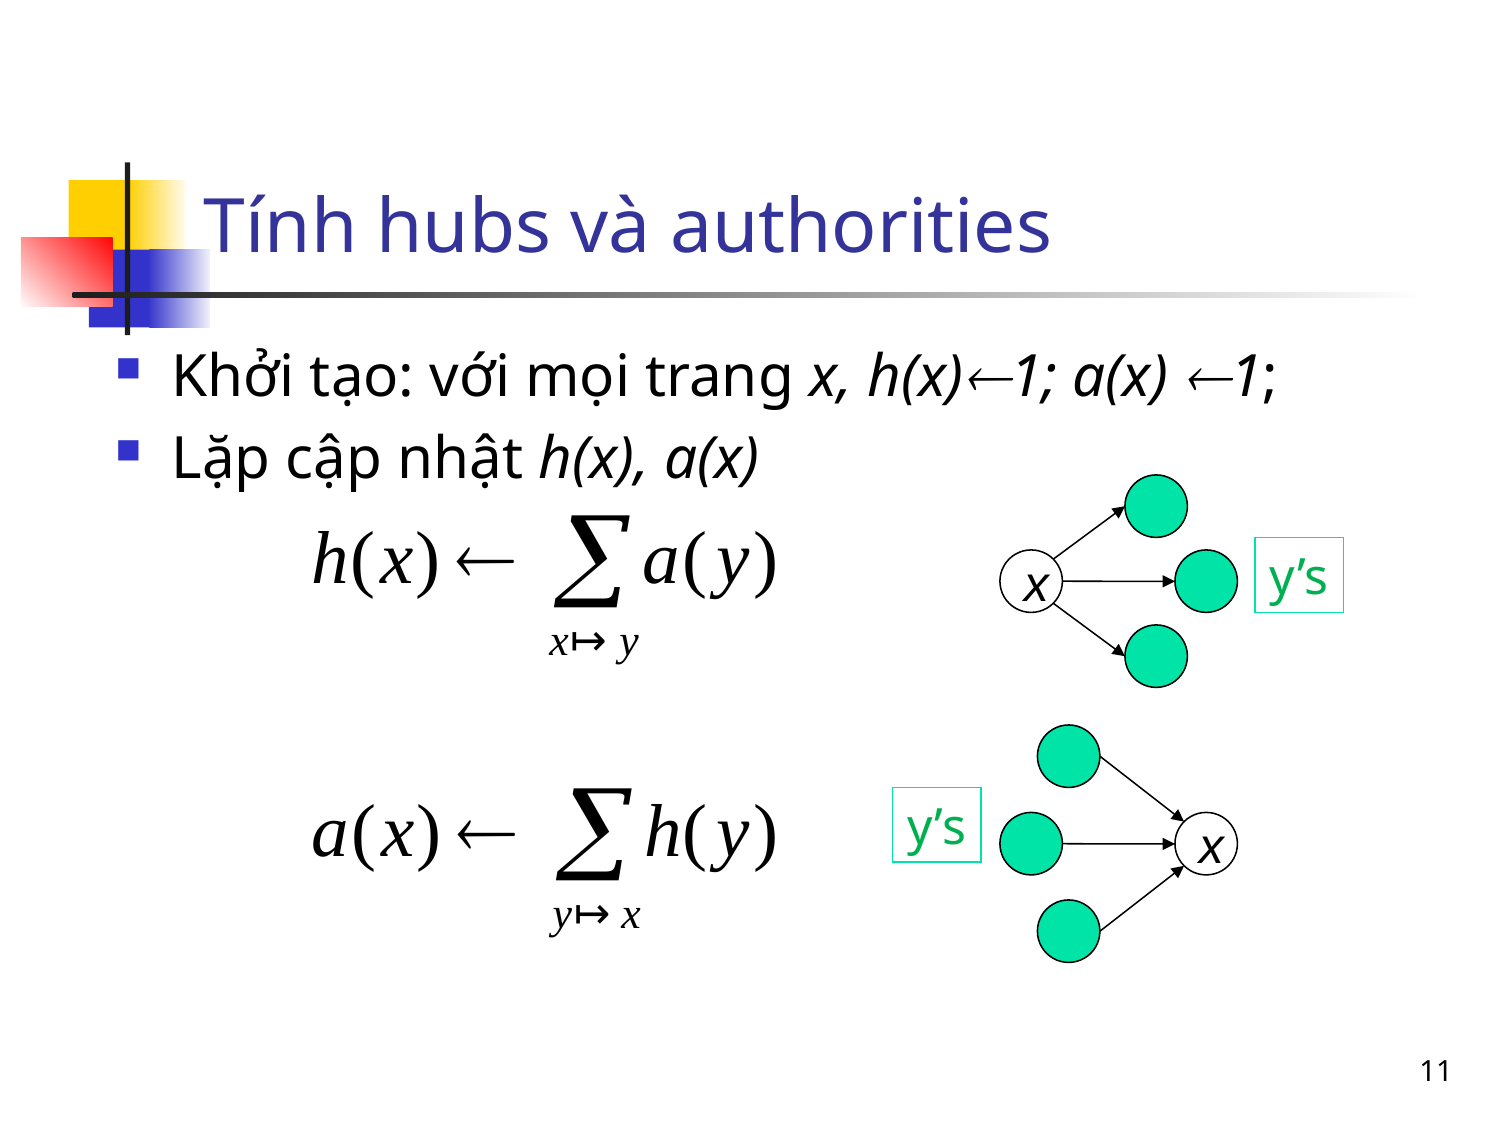

# Tính hubs và authorities
Khởi tạo: với mọi trang x, h(x)1; a(x) 1;
Lặp cập nhật h(x), a(x)
y’s
x
x
y’s